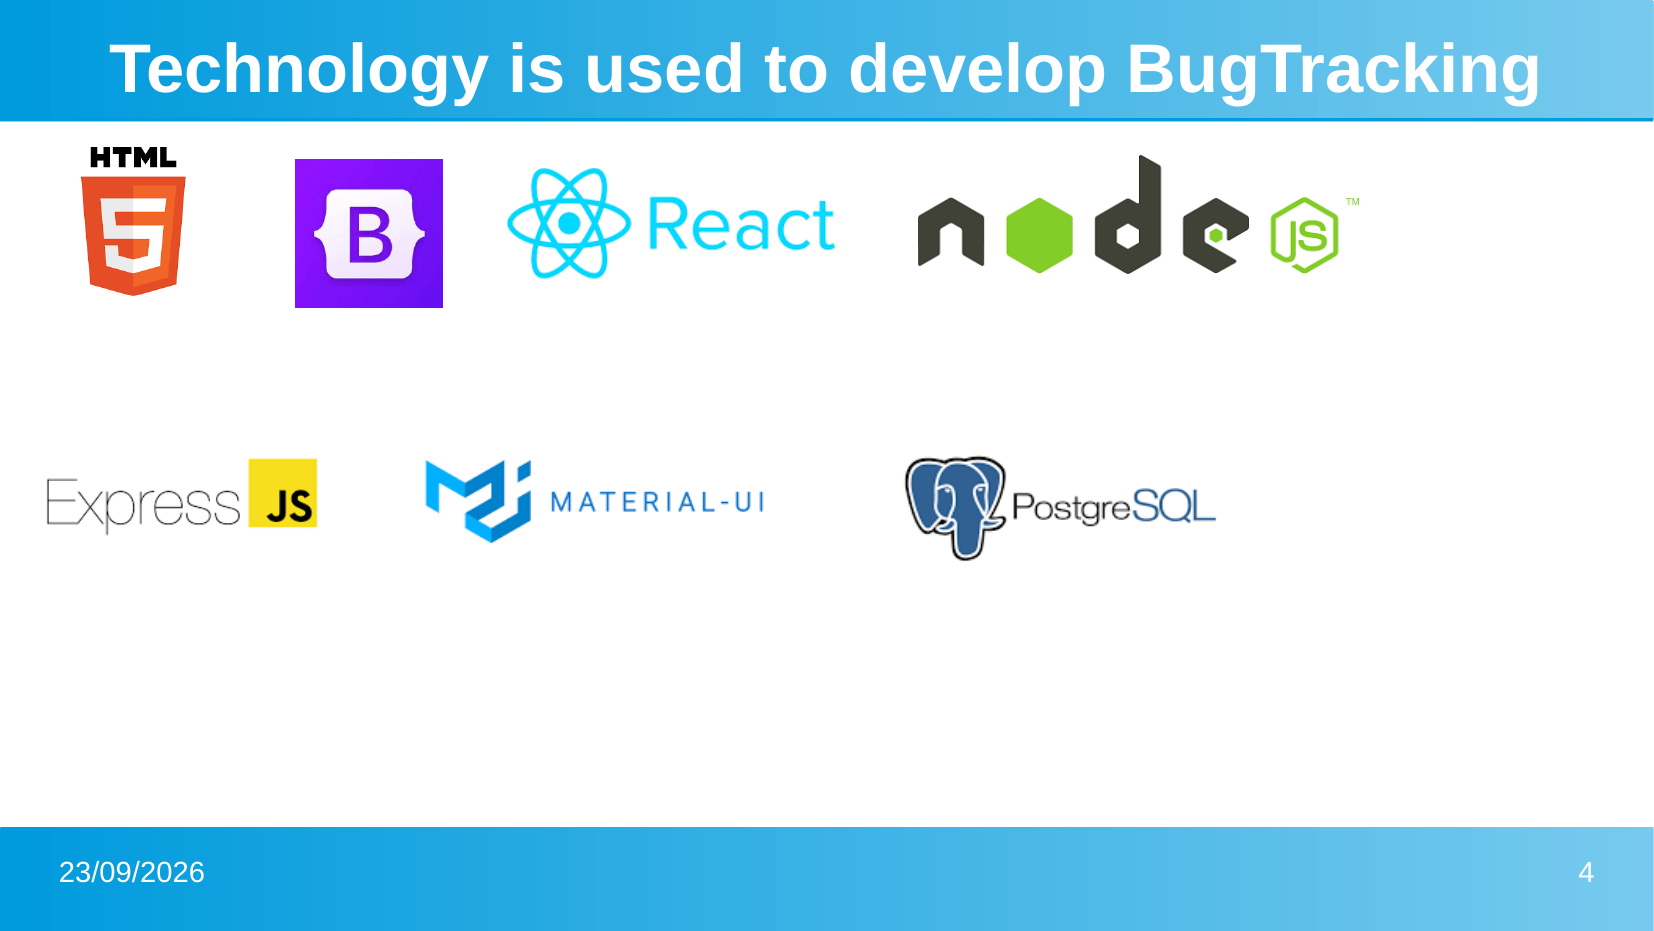

# Technology is used to develop BugTracking
4